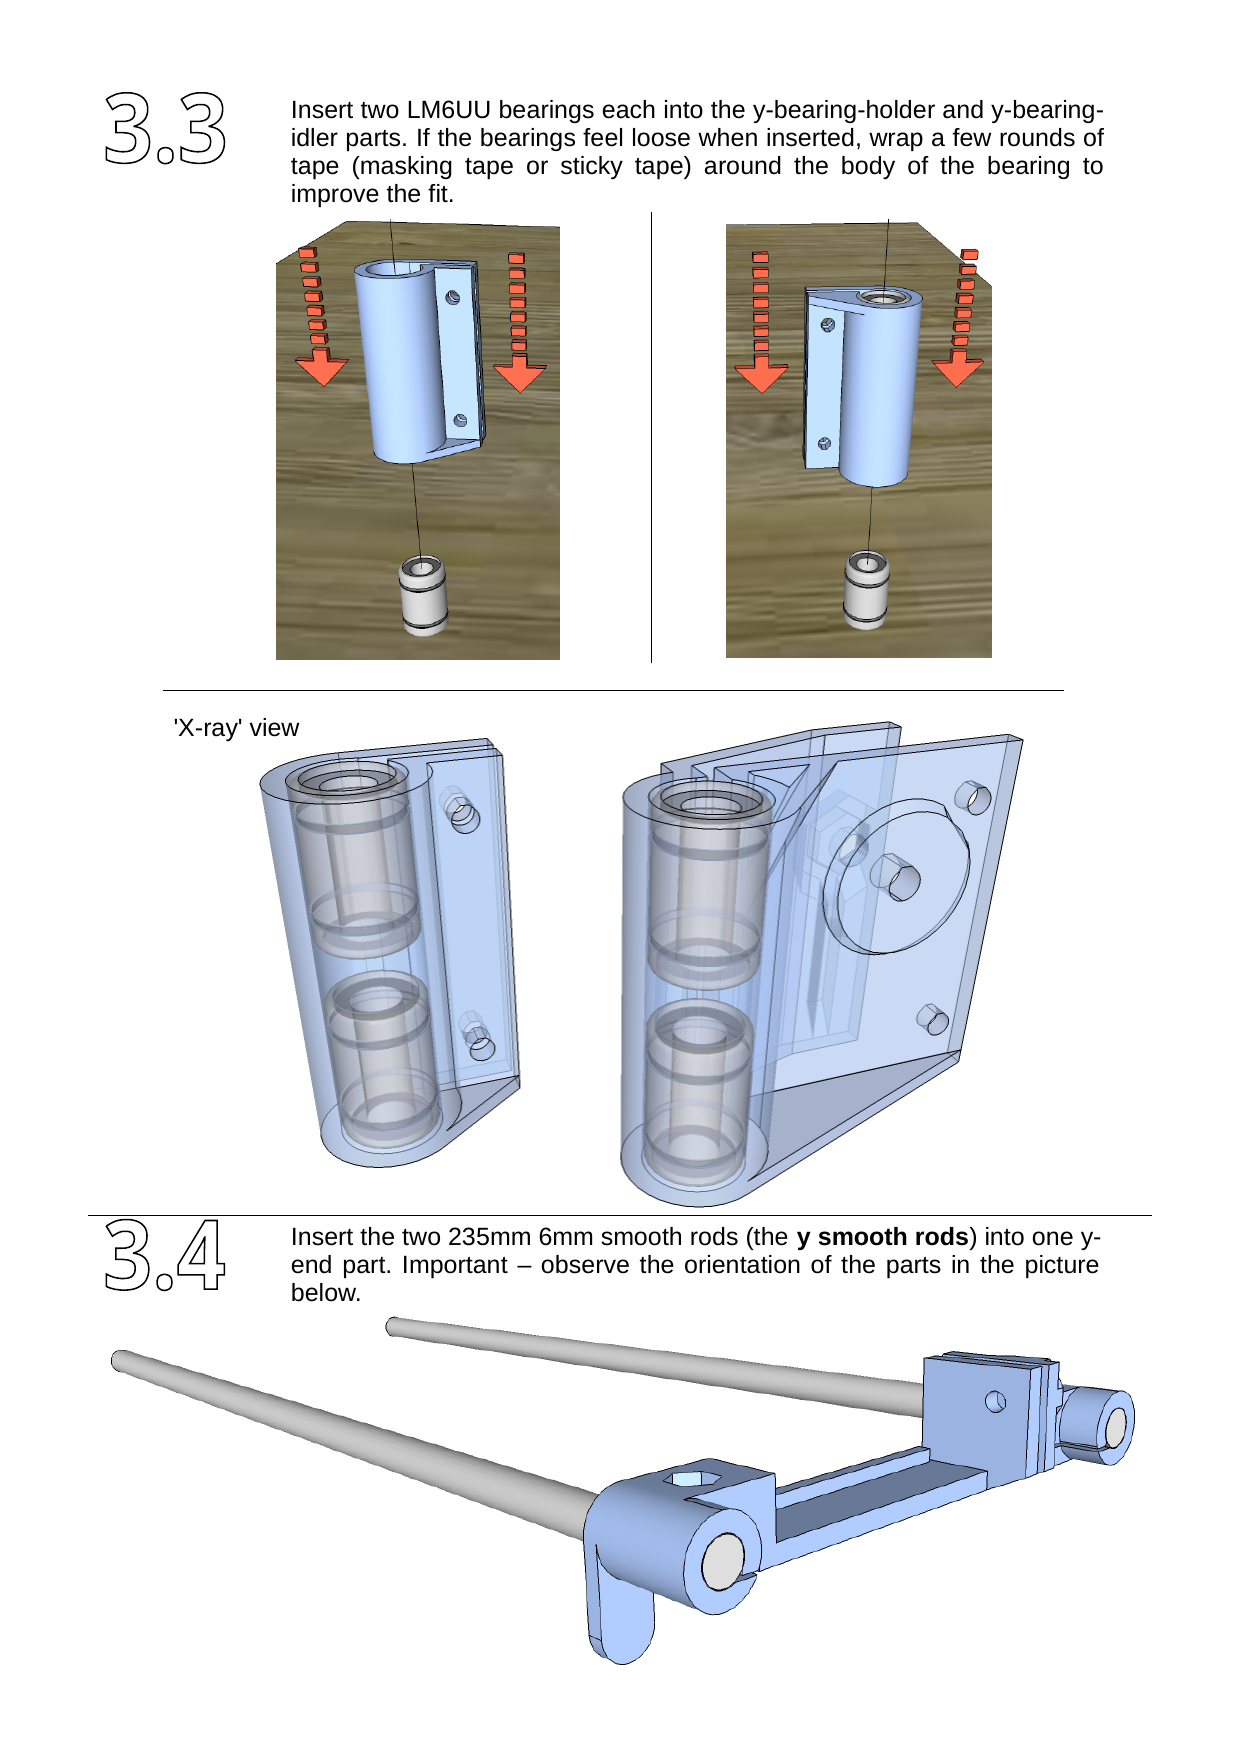

Insert two LM6UU bearings each into the y-bearing-holder and y-bearing-idler parts. If the bearings feel loose when inserted, wrap a few rounds of tape (masking tape or sticky tape) around the body of the bearing to improve the fit.
3.3
'X-ray' view
Insert the two 235mm 6mm smooth rods (the y smooth rods) into one y-end part. Important – observe the orientation of the parts in the picture below.
3.4